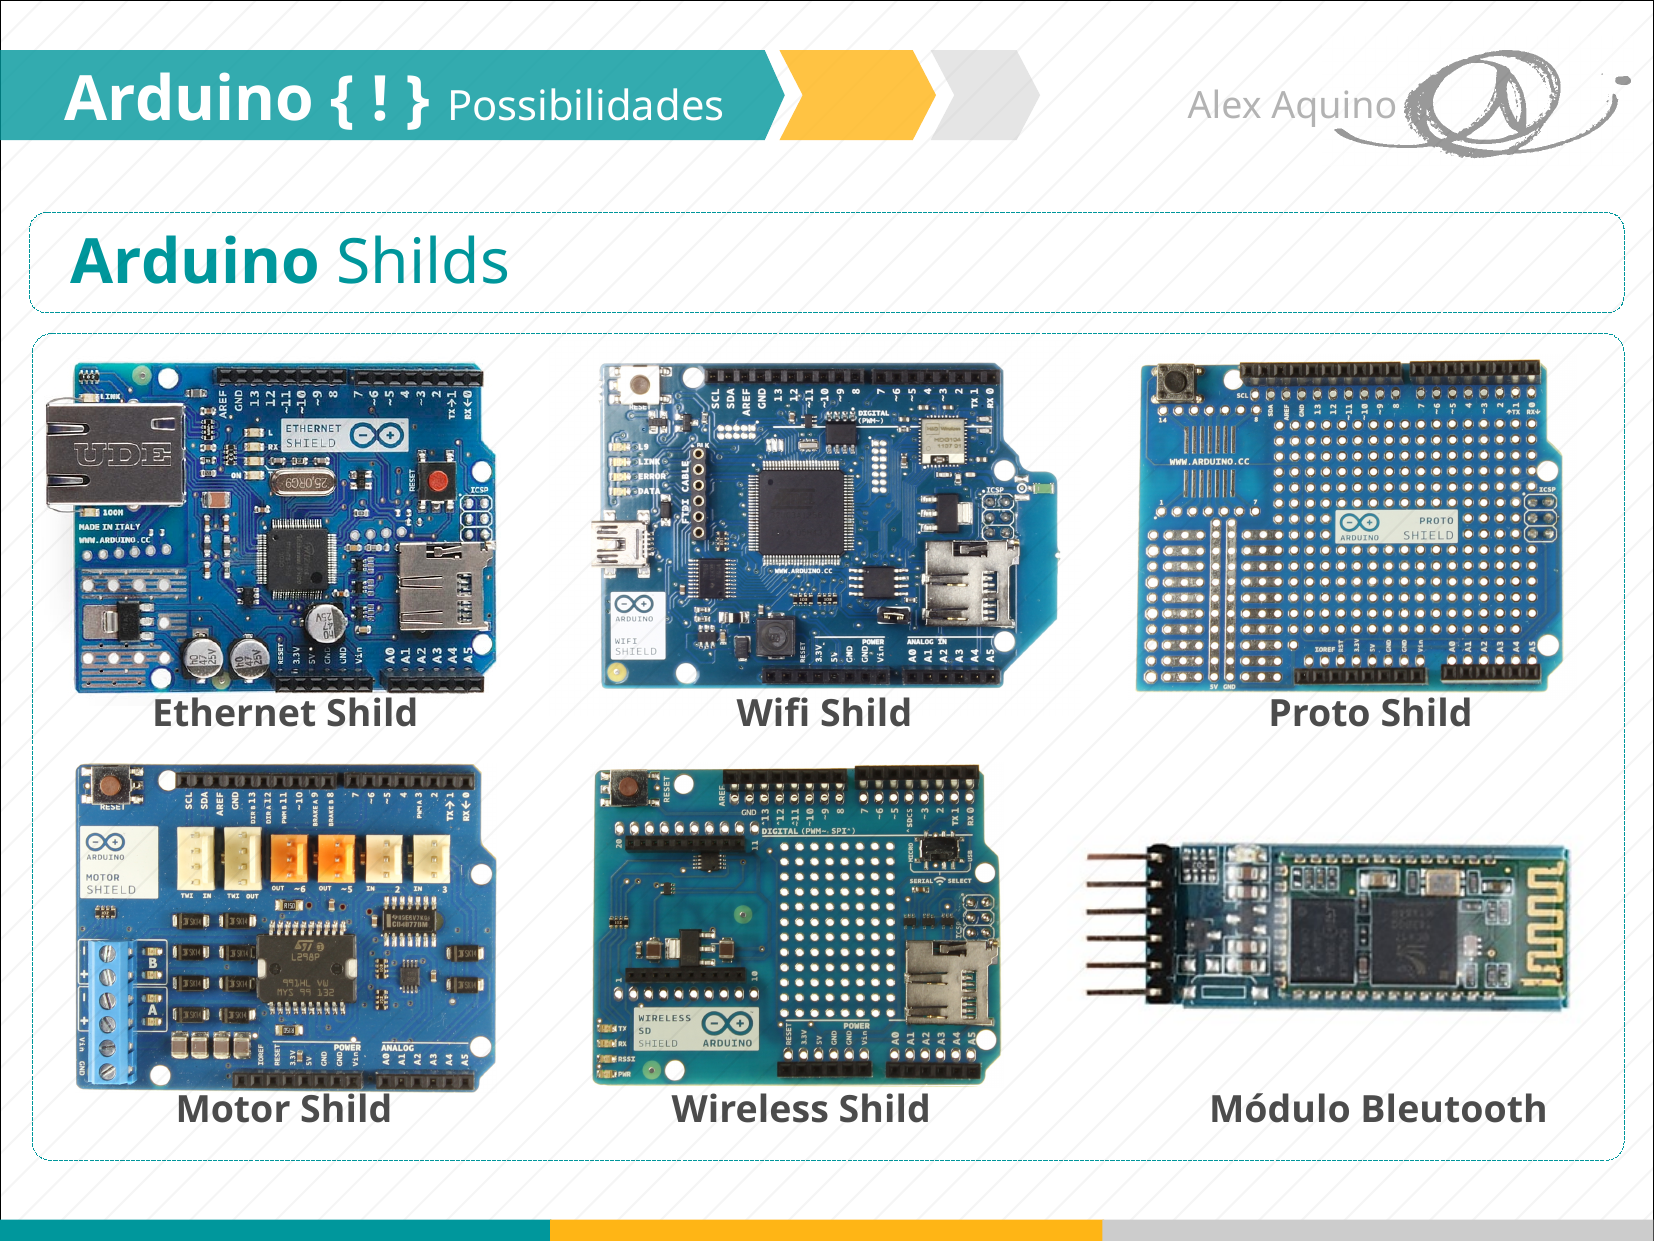

Arduino { ! } Possibilidades
Alex Aquino
Arduino Shilds
Ethernet Shild
Wifi Shild
Proto Shild
Motor Shild
Wireless Shild
Módulo Bleutooth